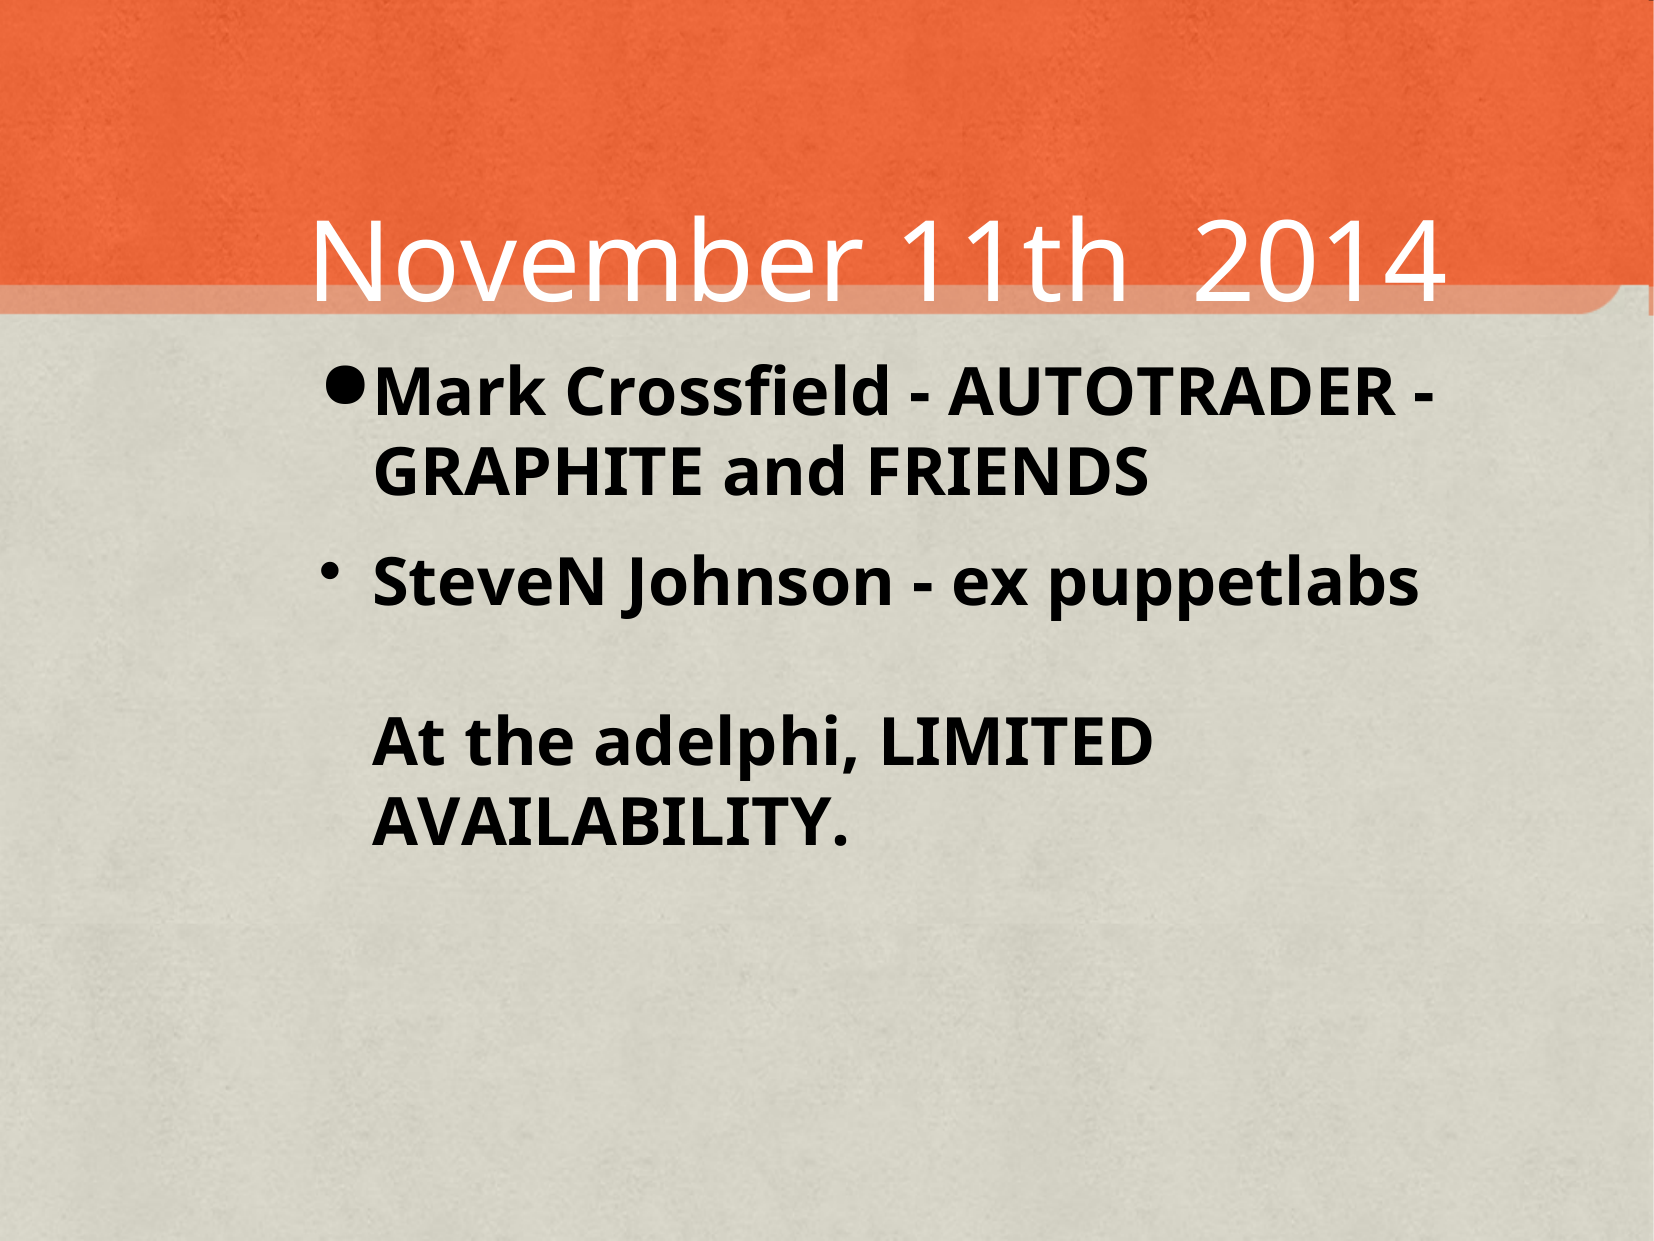

# November 11th 2014
Mark Crossfield - AUTOTRADER - GRAPHITE and FRIENDS
SteveN Johnson - ex puppetlabs
At the adelphi, LIMITED AVAILABILITY.